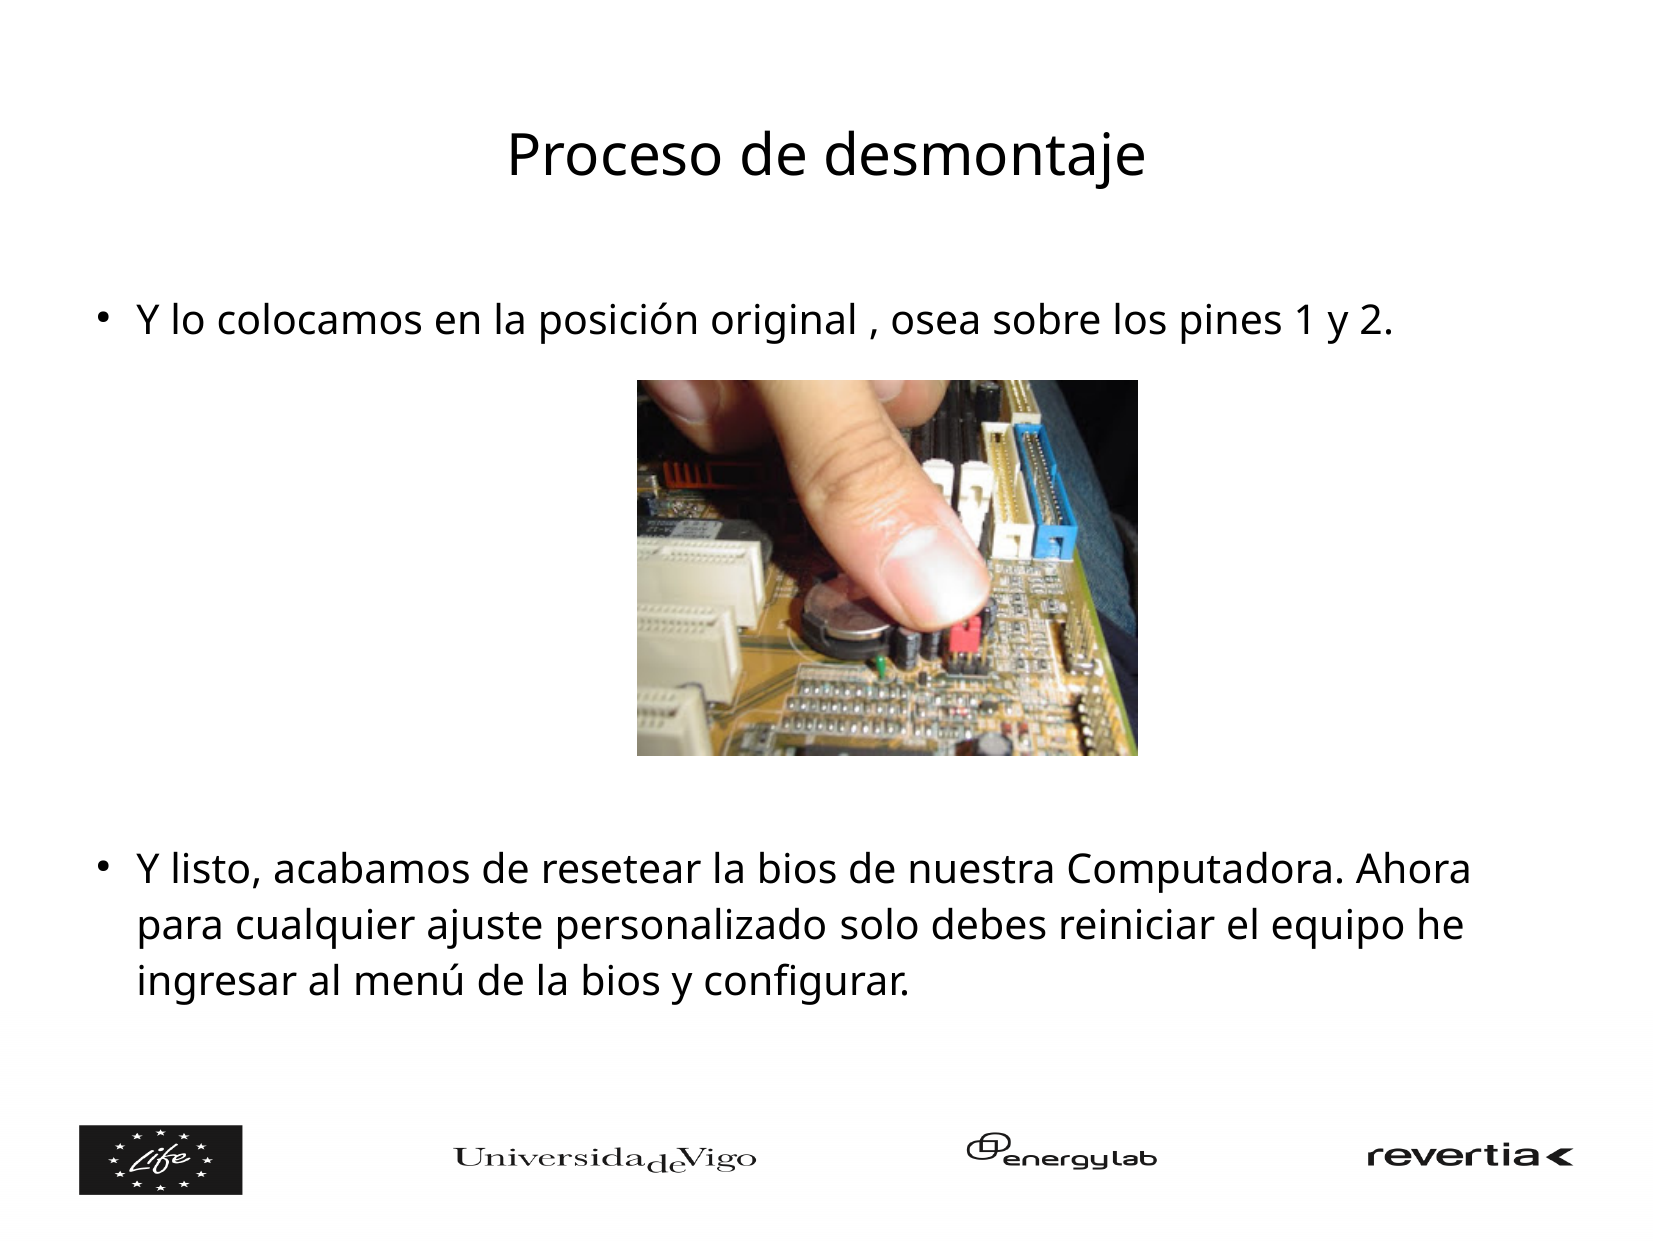

# Proceso de desmontaje
Y lo colocamos en la posición original , osea sobre los pines 1 y 2.
Y listo, acabamos de resetear la bios de nuestra Computadora. Ahora para cualquier ajuste personalizado solo debes reiniciar el equipo he ingresar al menú de la bios y configurar.